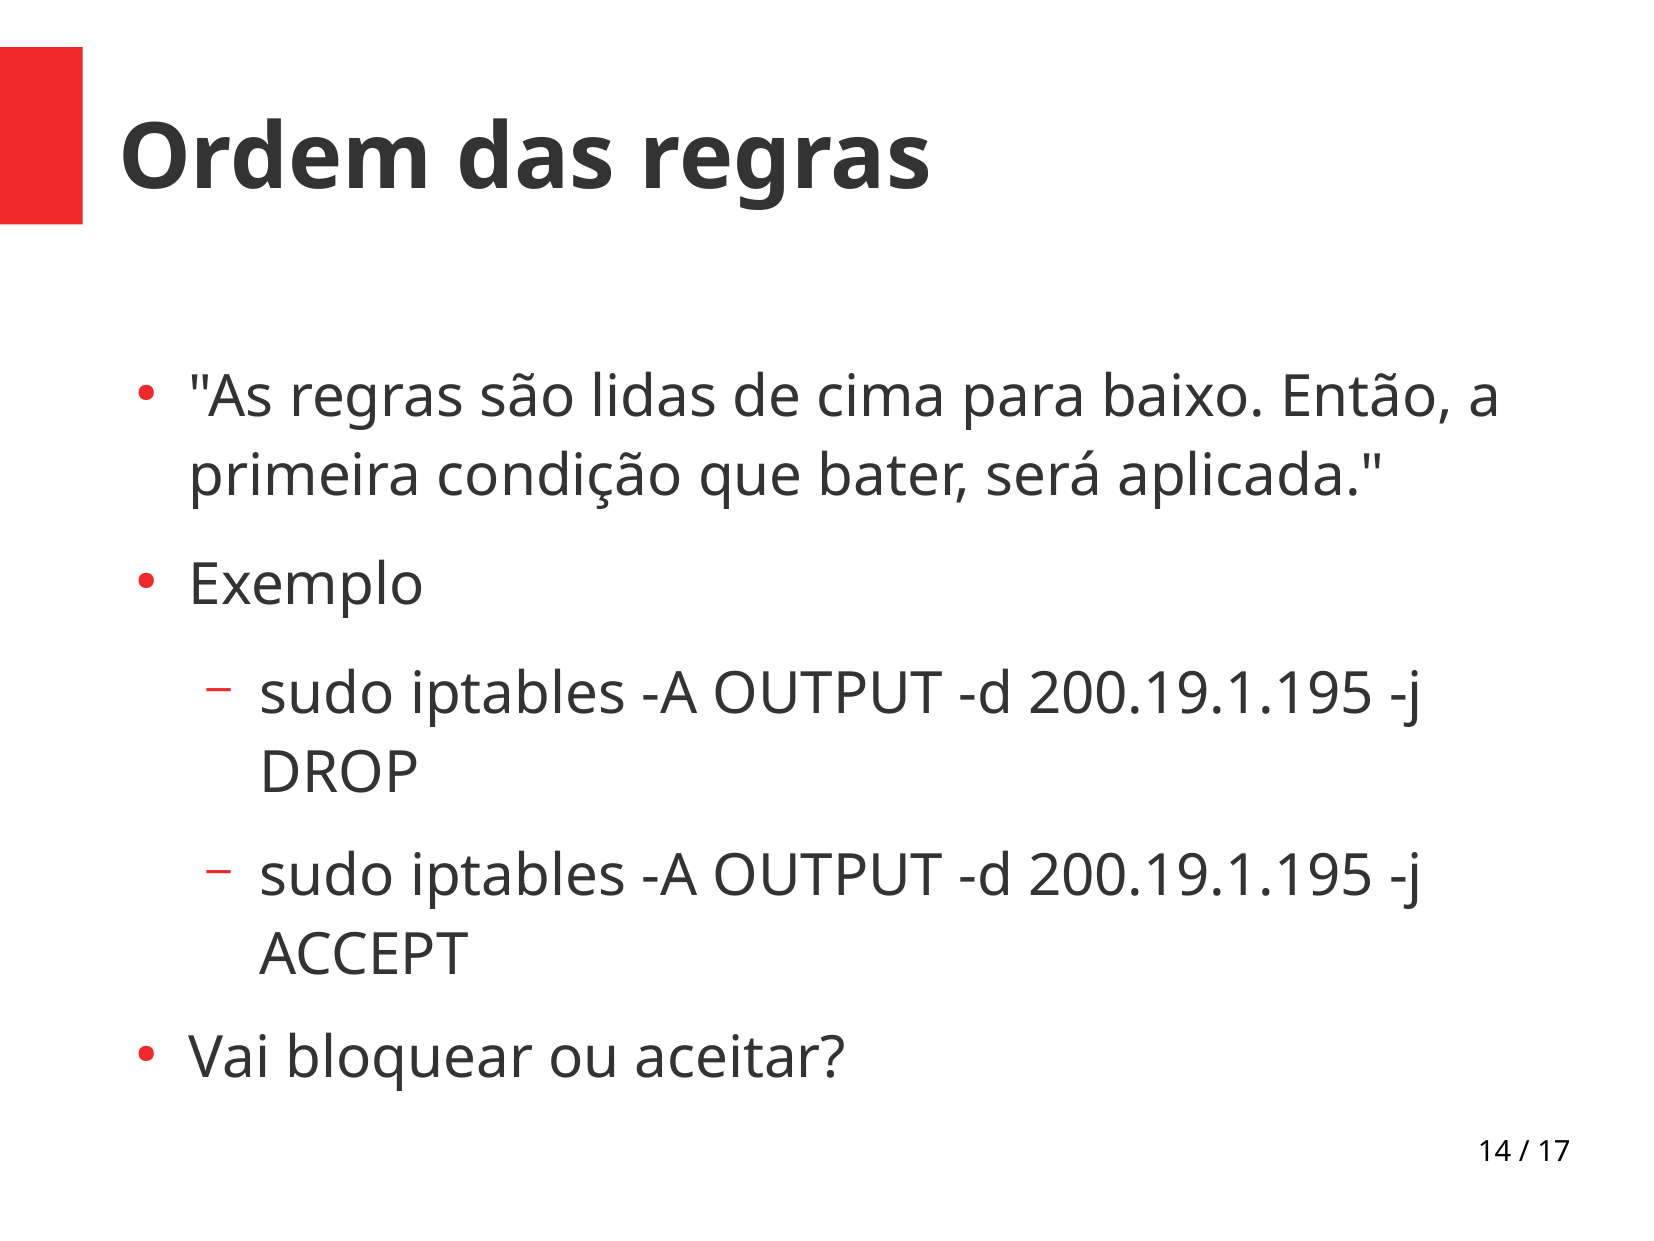

# Ordem das regras
"As regras são lidas de cima para baixo. Então, a primeira condição que bater, será aplicada."
Exemplo
sudo iptables -A OUTPUT -d 200.19.1.195 -j DROP
sudo iptables -A OUTPUT -d 200.19.1.195 -j ACCEPT
Vai bloquear ou aceitar?
14